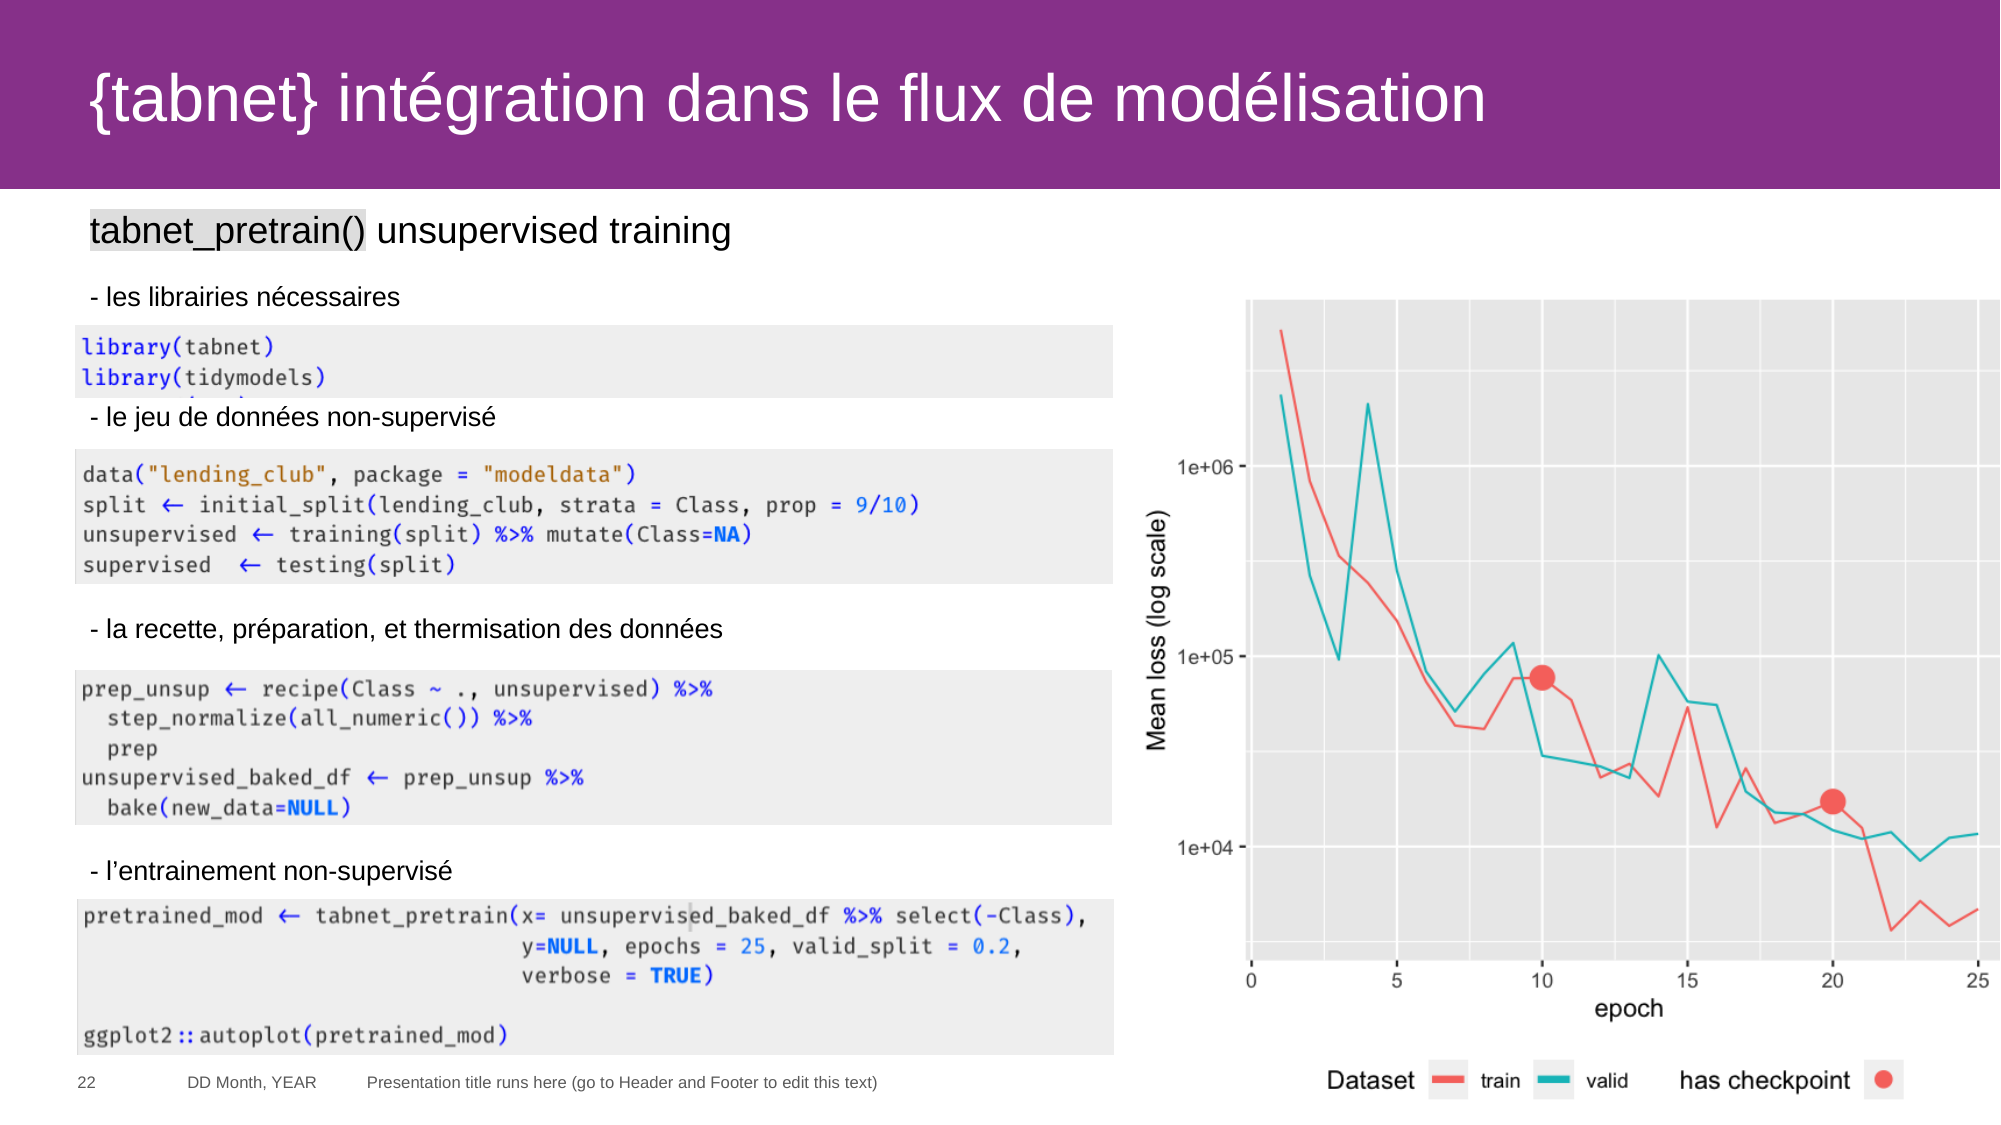

{tabnet} intégration dans le flux de modélisation
tabnet_pretrain() unsupervised training
- les librairies nécessaires
- le jeu de données non-supervisé
- la recette, préparation, et thermisation des données
- l’entrainement non-supervisé
DD Month, YEAR
Presentation title runs here (go to Header and Footer to edit this text)